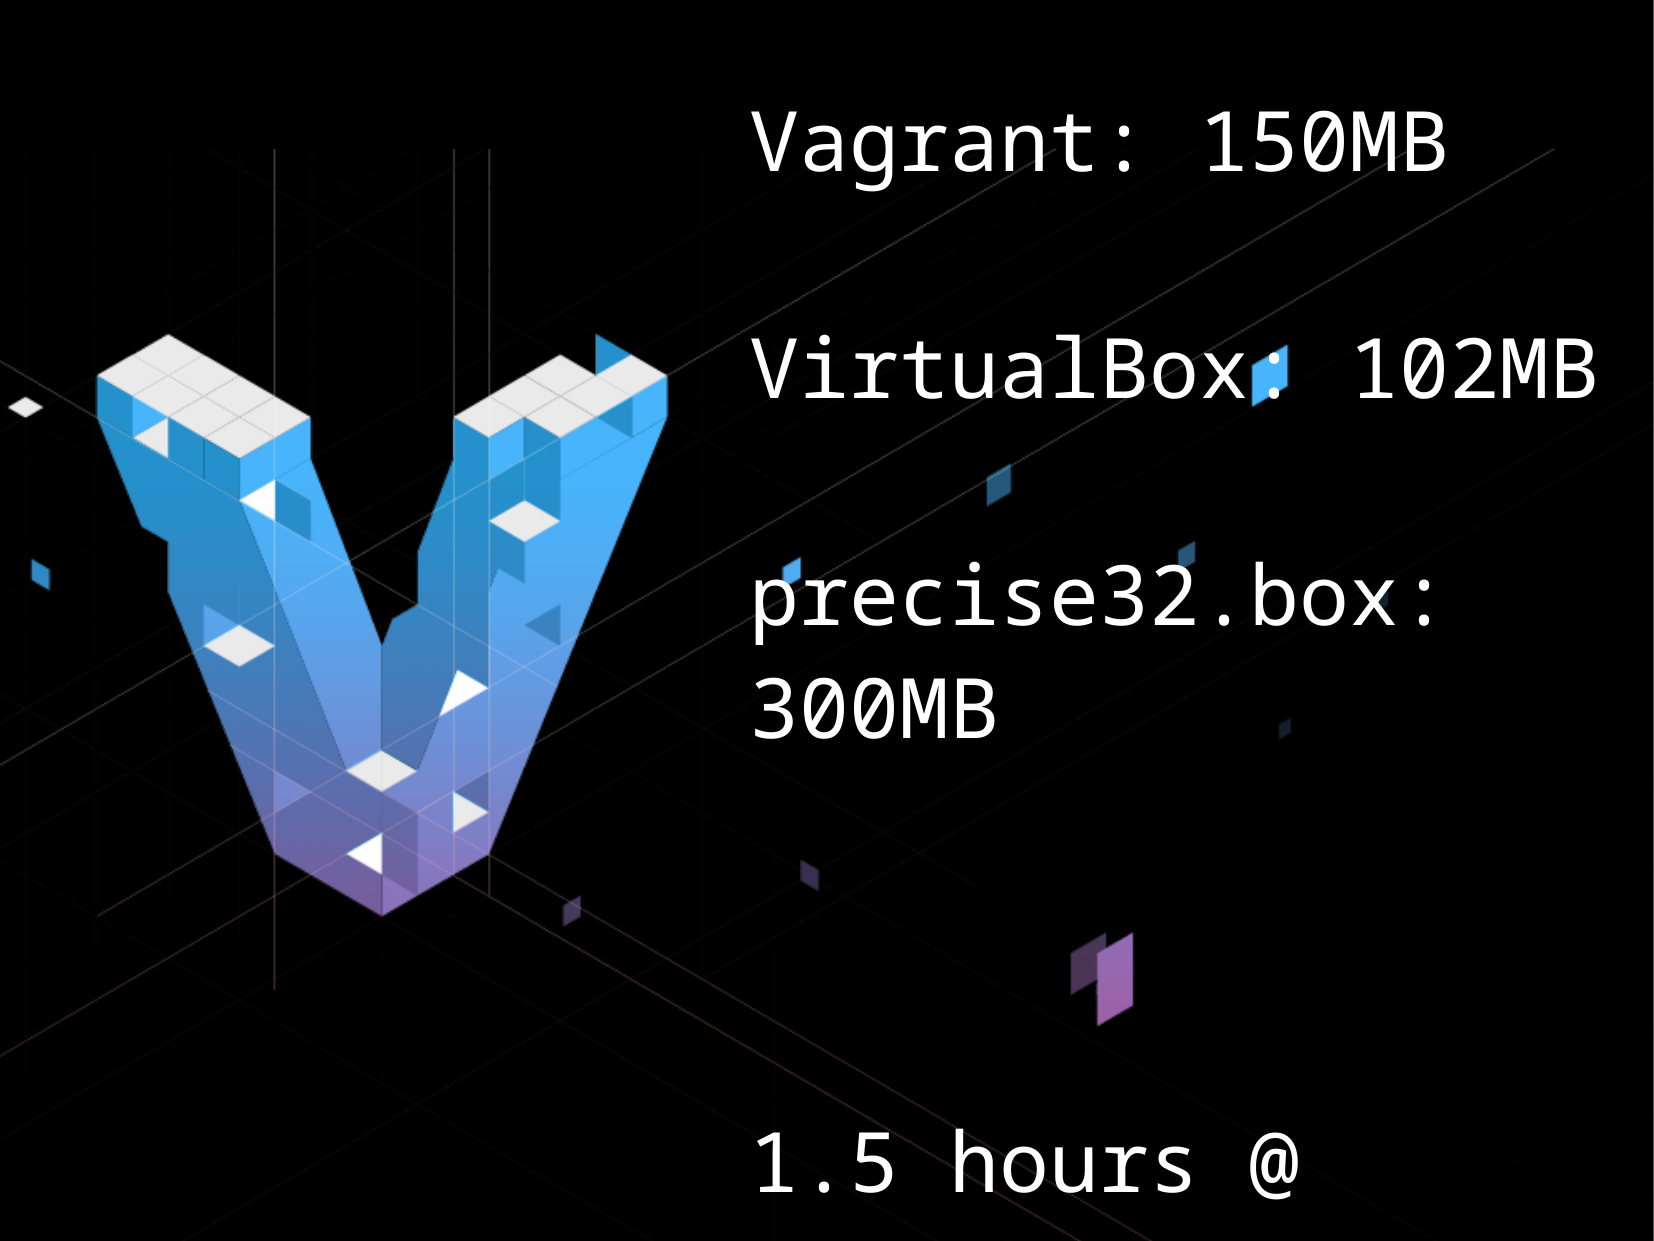

Vagrant: 150MB
VirtualBox: 102MB
precise32.box: 300MB
1.5 hours @ 100KB/s